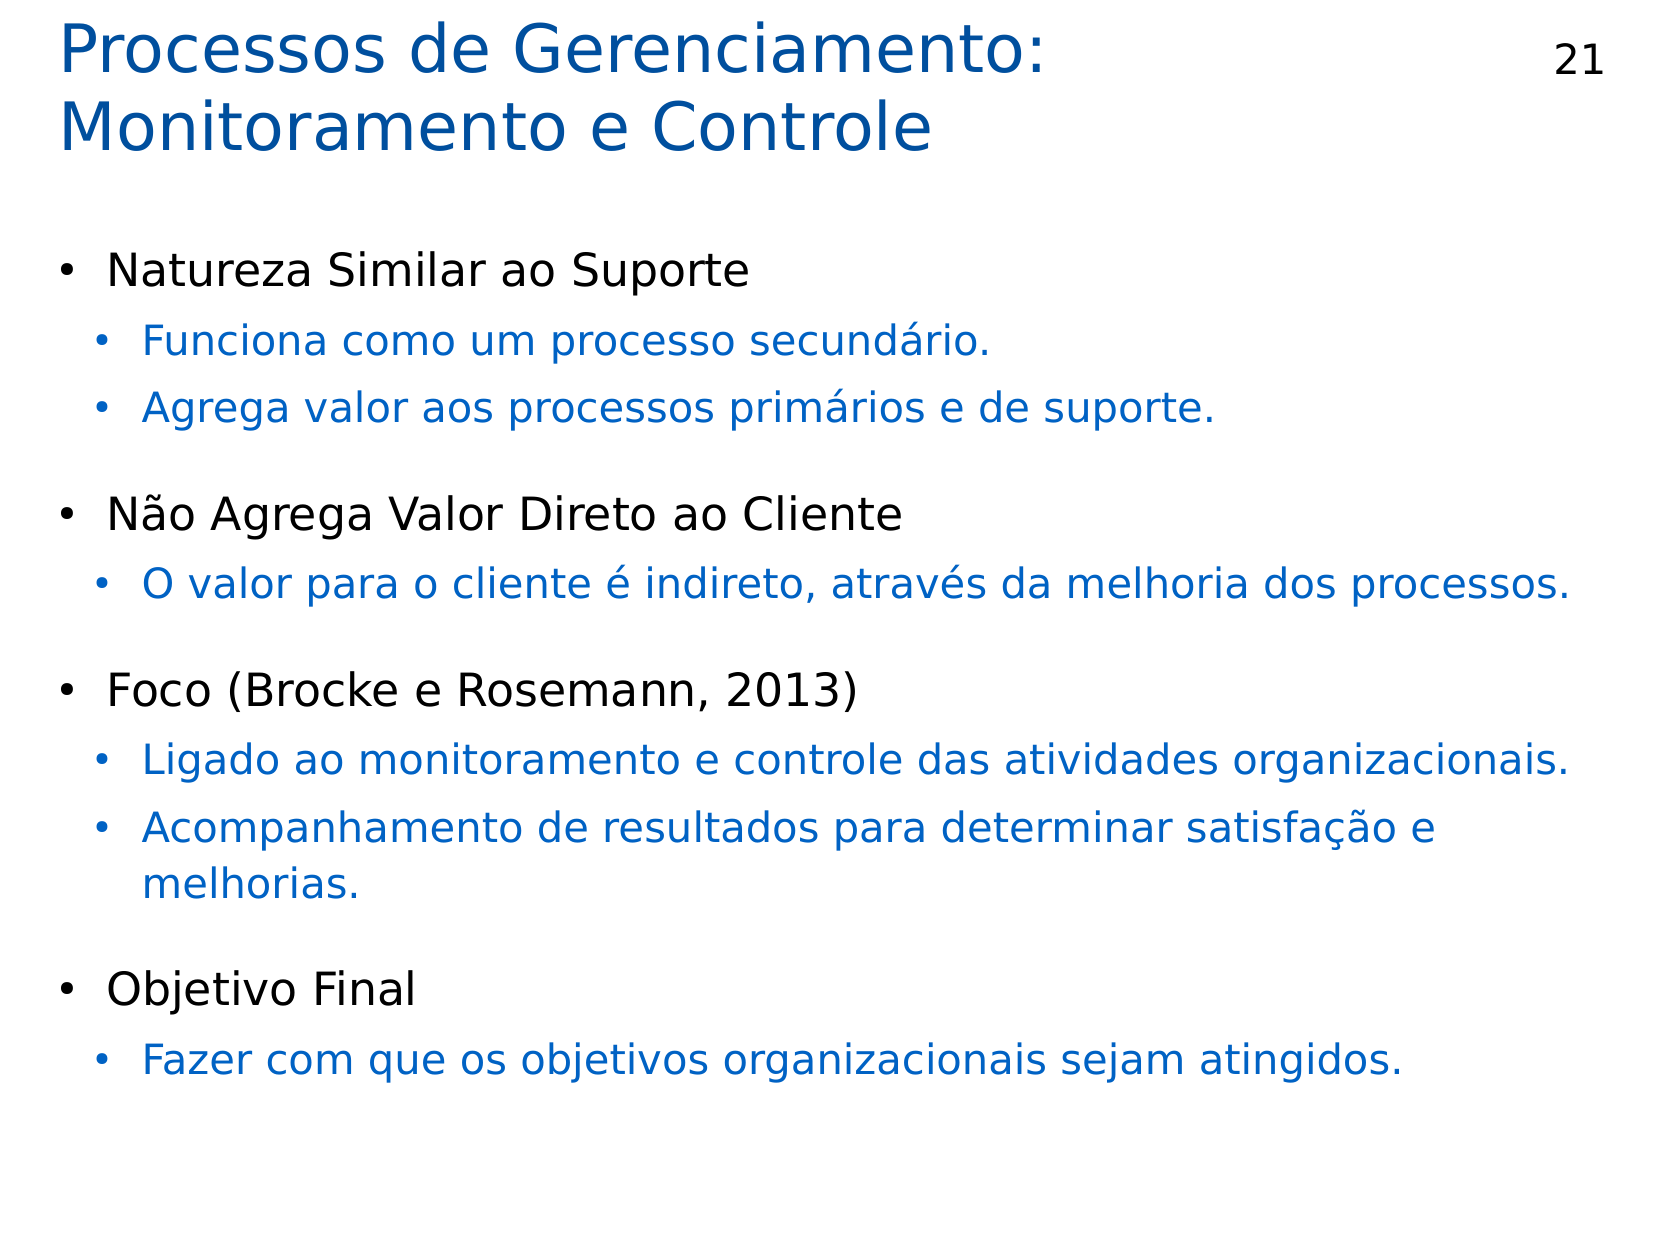

# Processos de Gerenciamento: Monitoramento e Controle
21
Natureza Similar ao Suporte
Funciona como um processo secundário.
Agrega valor aos processos primários e de suporte.
Não Agrega Valor Direto ao Cliente
O valor para o cliente é indireto, através da melhoria dos processos.
Foco (Brocke e Rosemann, 2013)
Ligado ao monitoramento e controle das atividades organizacionais.
Acompanhamento de resultados para determinar satisfação e melhorias.
Objetivo Final
Fazer com que os objetivos organizacionais sejam atingidos.